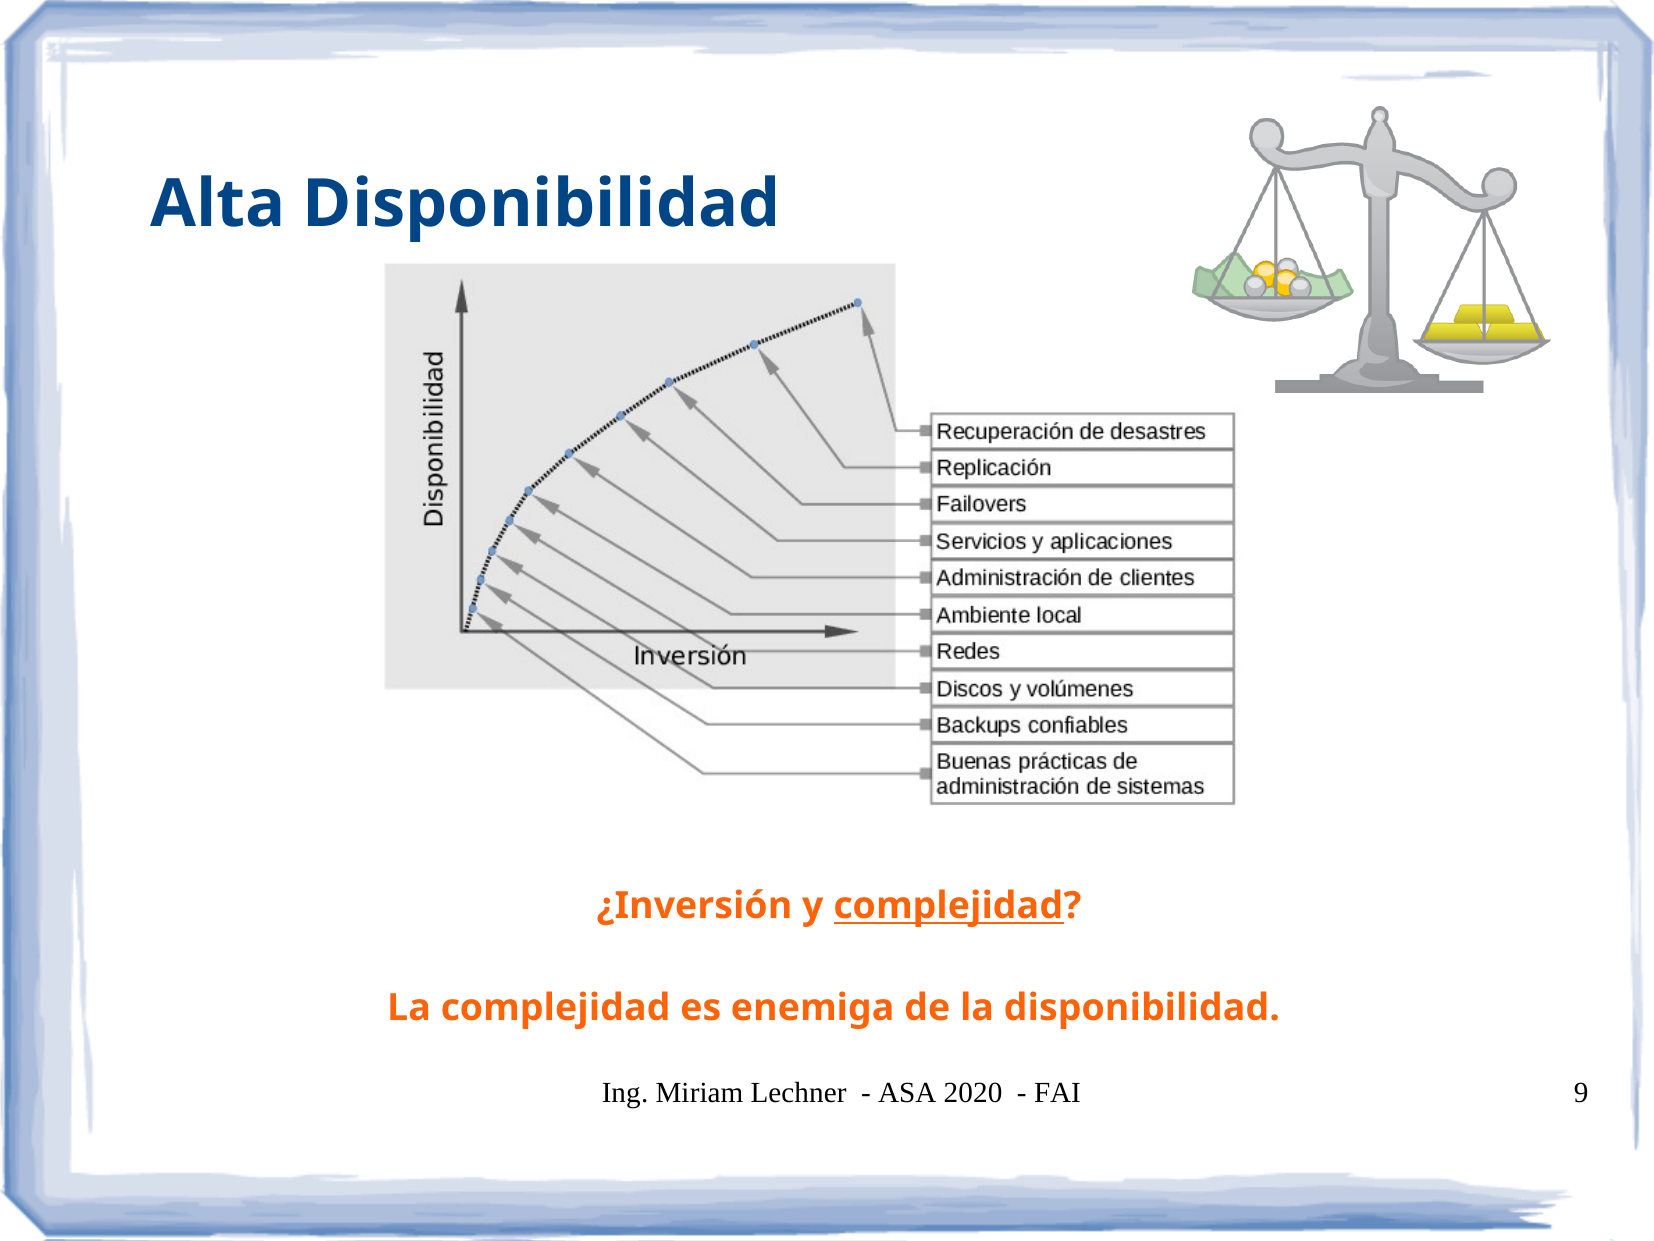

Alta Disponibilidad
¿Inversión y complejidad?
La complejidad es enemiga de la disponibilidad.
Ing. Miriam Lechner - ASA 2020 - FAI
9